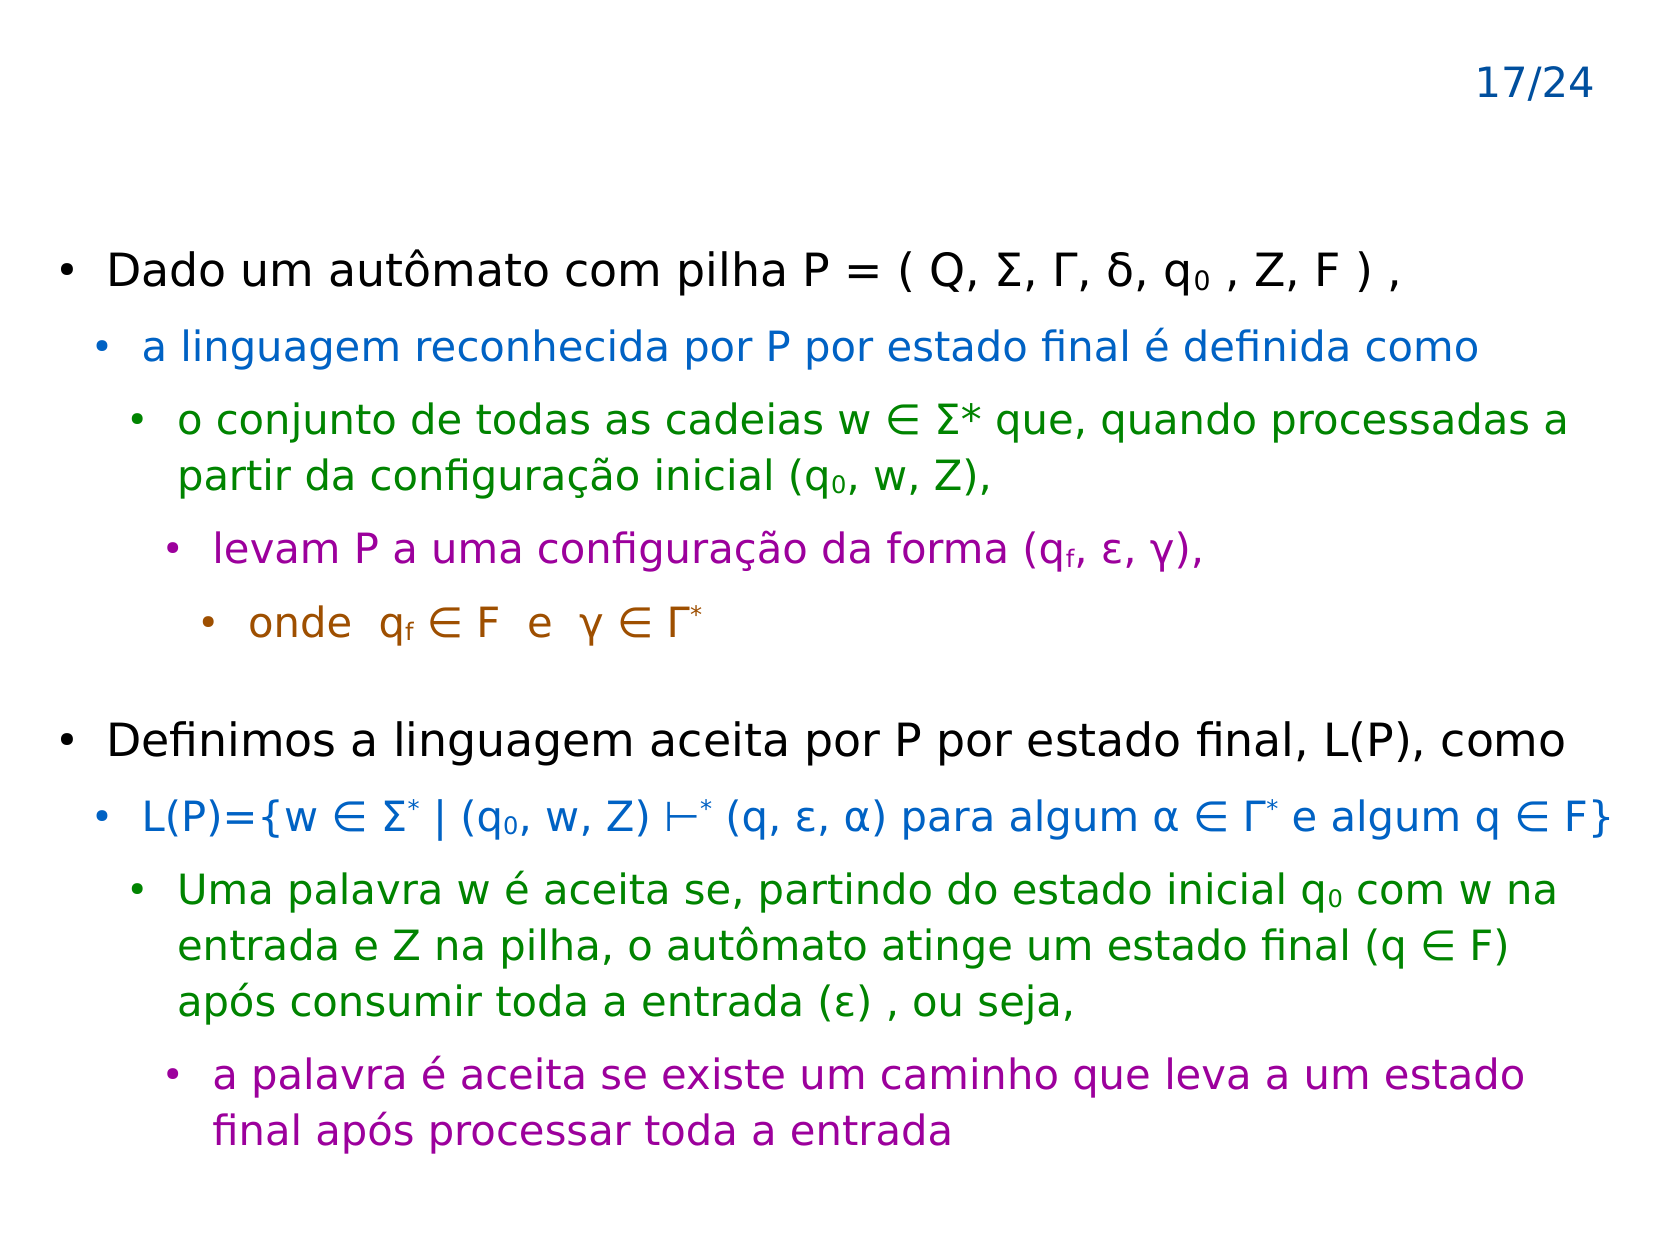

#
17
Dado um autômato com pilha P = ( Q, Σ, Γ, δ, q0 , Z, F ) ,
a linguagem reconhecida por P por estado final é definida como
o conjunto de todas as cadeias w ∈ Σ* que, quando processadas a partir da configuração inicial (q0, w, Z),
levam P a uma configuração da forma (qf, ε, γ),
onde qf ∈ F e γ ∈ Γ*
Definimos a linguagem aceita por P por estado final, L(P), como
L(P)={w ∈ Σ* | (q0, w, Z) ⊢* (q, ε, α) para algum α ∈ Γ* e algum q ∈ F}
Uma palavra w é aceita se, partindo do estado inicial q0 com w na entrada e Z na pilha, o autômato atinge um estado final (q ∈ F) após consumir toda a entrada (ε) , ou seja,
a palavra é aceita se existe um caminho que leva a um estado final após processar toda a entrada